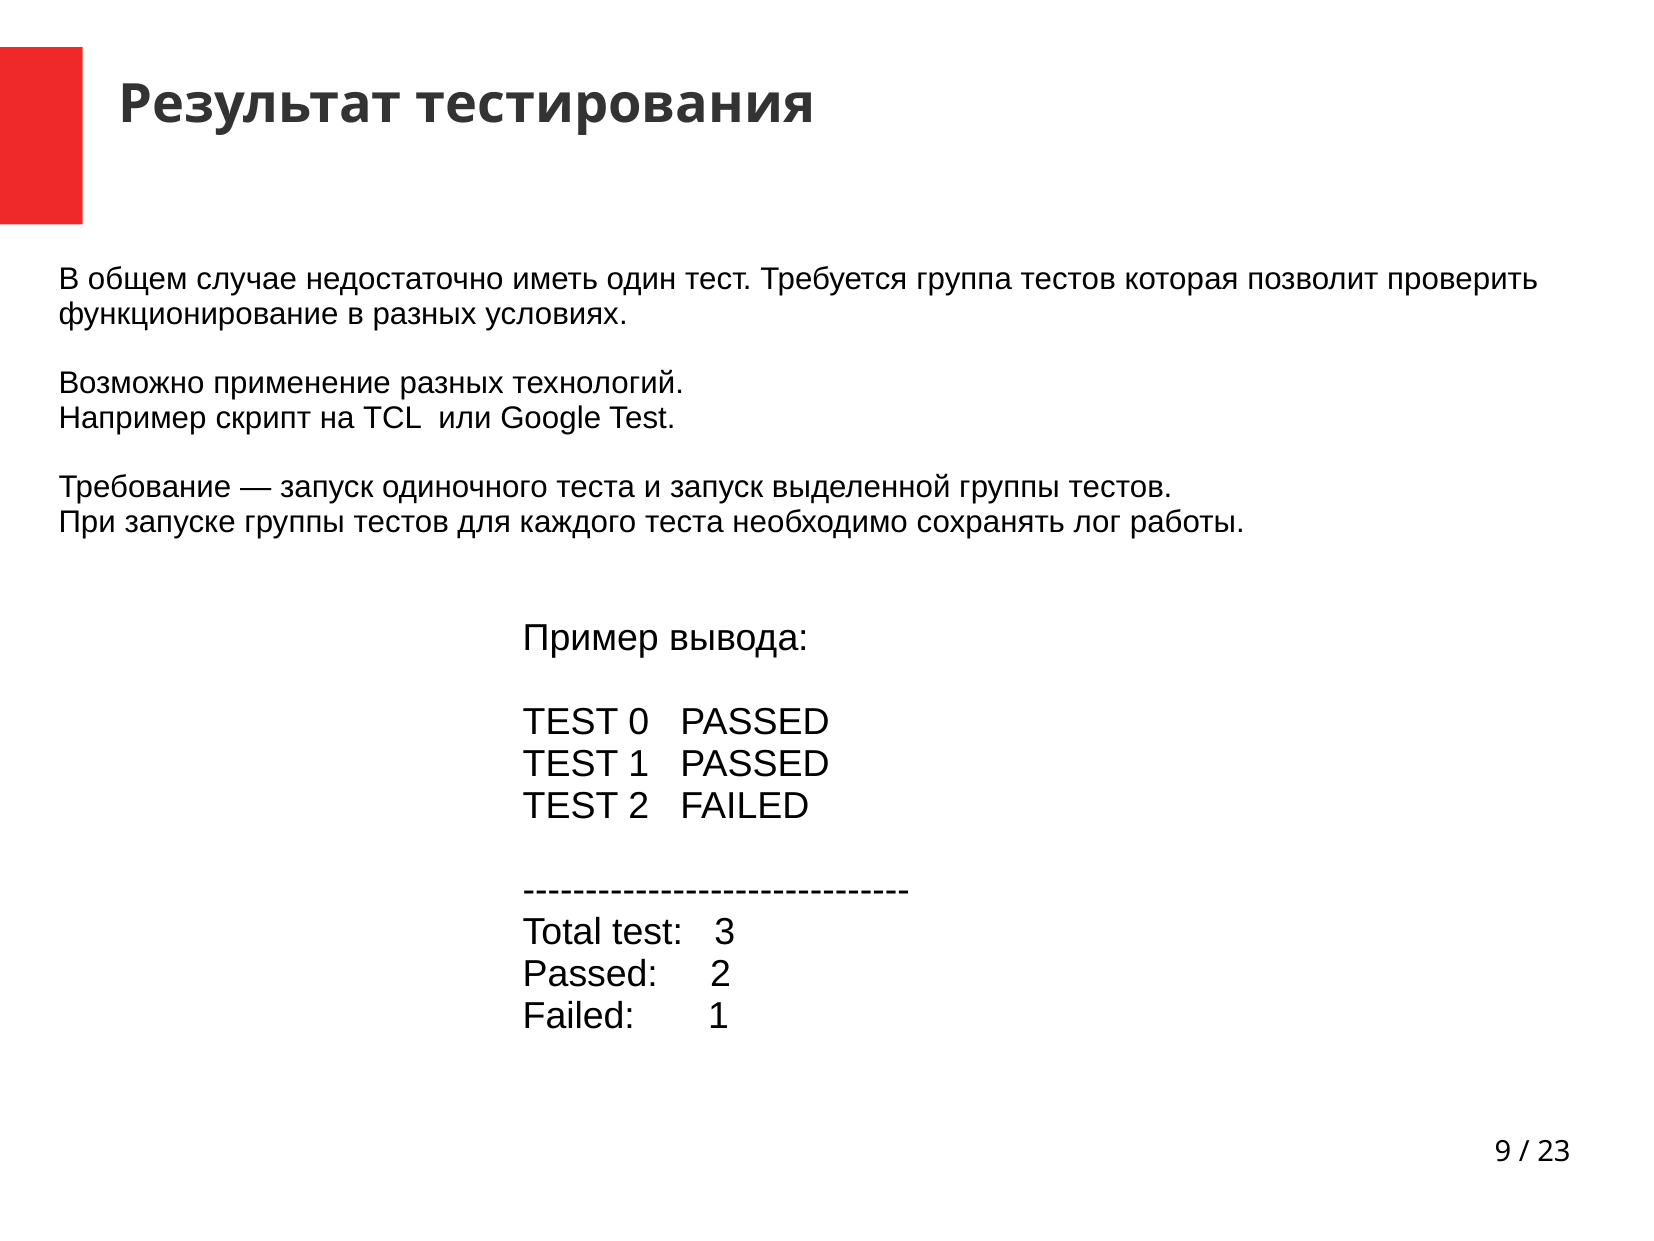

# Результат тестирования
В общем случае недостаточно иметь один тест. Требуется группа тестов которая позволит проверить функционирование в разных условиях.
Возможно применение разных технологий.
Например скрипт на TCL или Google Test.
Требование — запуск одиночного теста и запуск выделенной группы тестов.
При запуске группы тестов для каждого теста необходимо сохранять лог работы.
Пример вывода:
TEST 0 PASSED
TEST 1 PASSED
TEST 2 FAILED
-------------------------------
Total test: 3
Passed: 2
Failed: 1
9